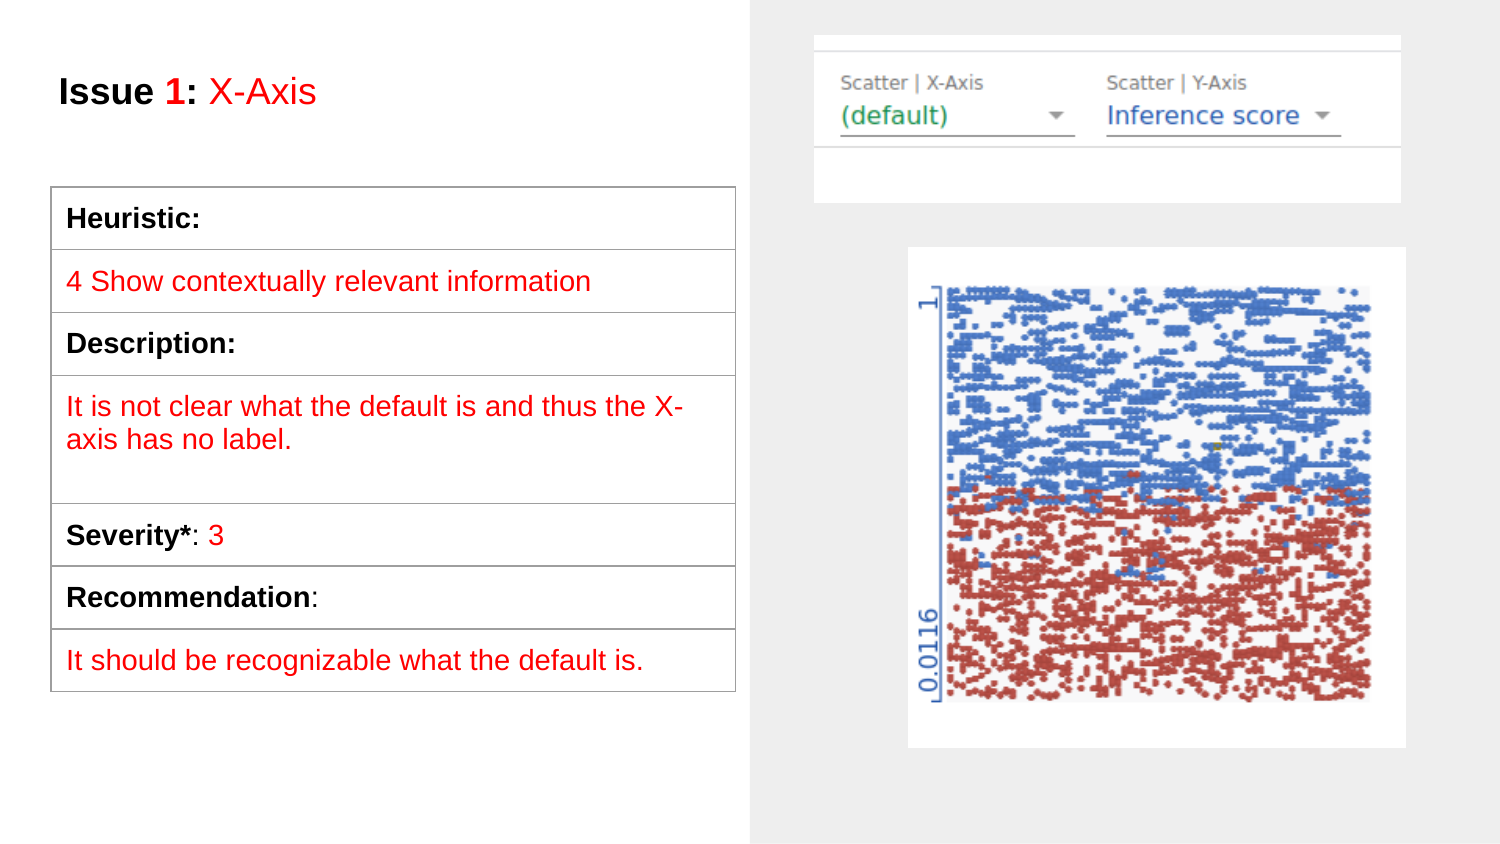

# Issue 1: X-Axis
| Heuristic: |
| --- |
| 4 Show contextually relevant information |
| Description: |
| It is not clear what the default is and thus the X-axis has no label. |
| Severity\*: 3 |
| Recommendation: |
| It should be recognizable what the default is. |